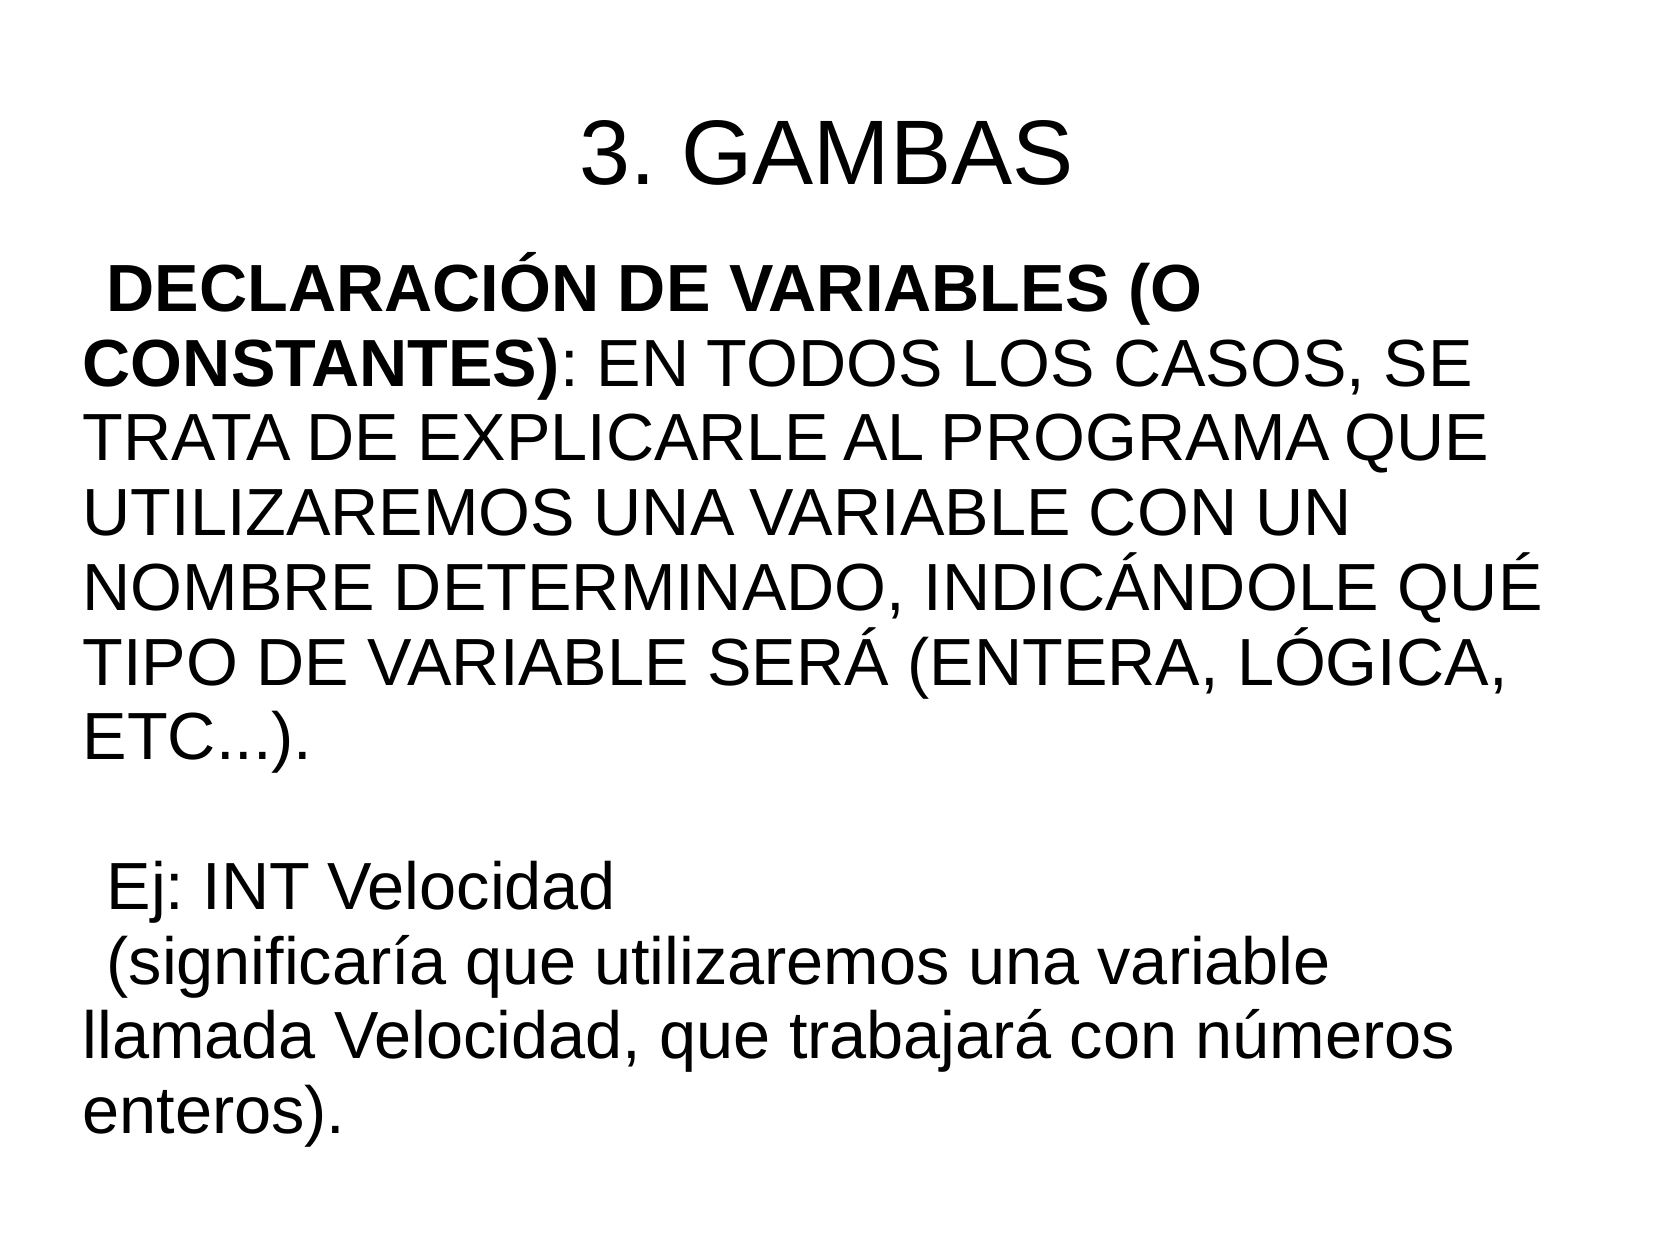

# 3. GAMBAS
DECLARACIÓN DE VARIABLES (O CONSTANTES): EN TODOS LOS CASOS, SE TRATA DE EXPLICARLE AL PROGRAMA QUE UTILIZAREMOS UNA VARIABLE CON UN NOMBRE DETERMINADO, INDICÁNDOLE QUÉ TIPO DE VARIABLE SERÁ (ENTERA, LÓGICA, ETC...).
Ej: INT Velocidad
(significaría que utilizaremos una variable llamada Velocidad, que trabajará con números enteros).